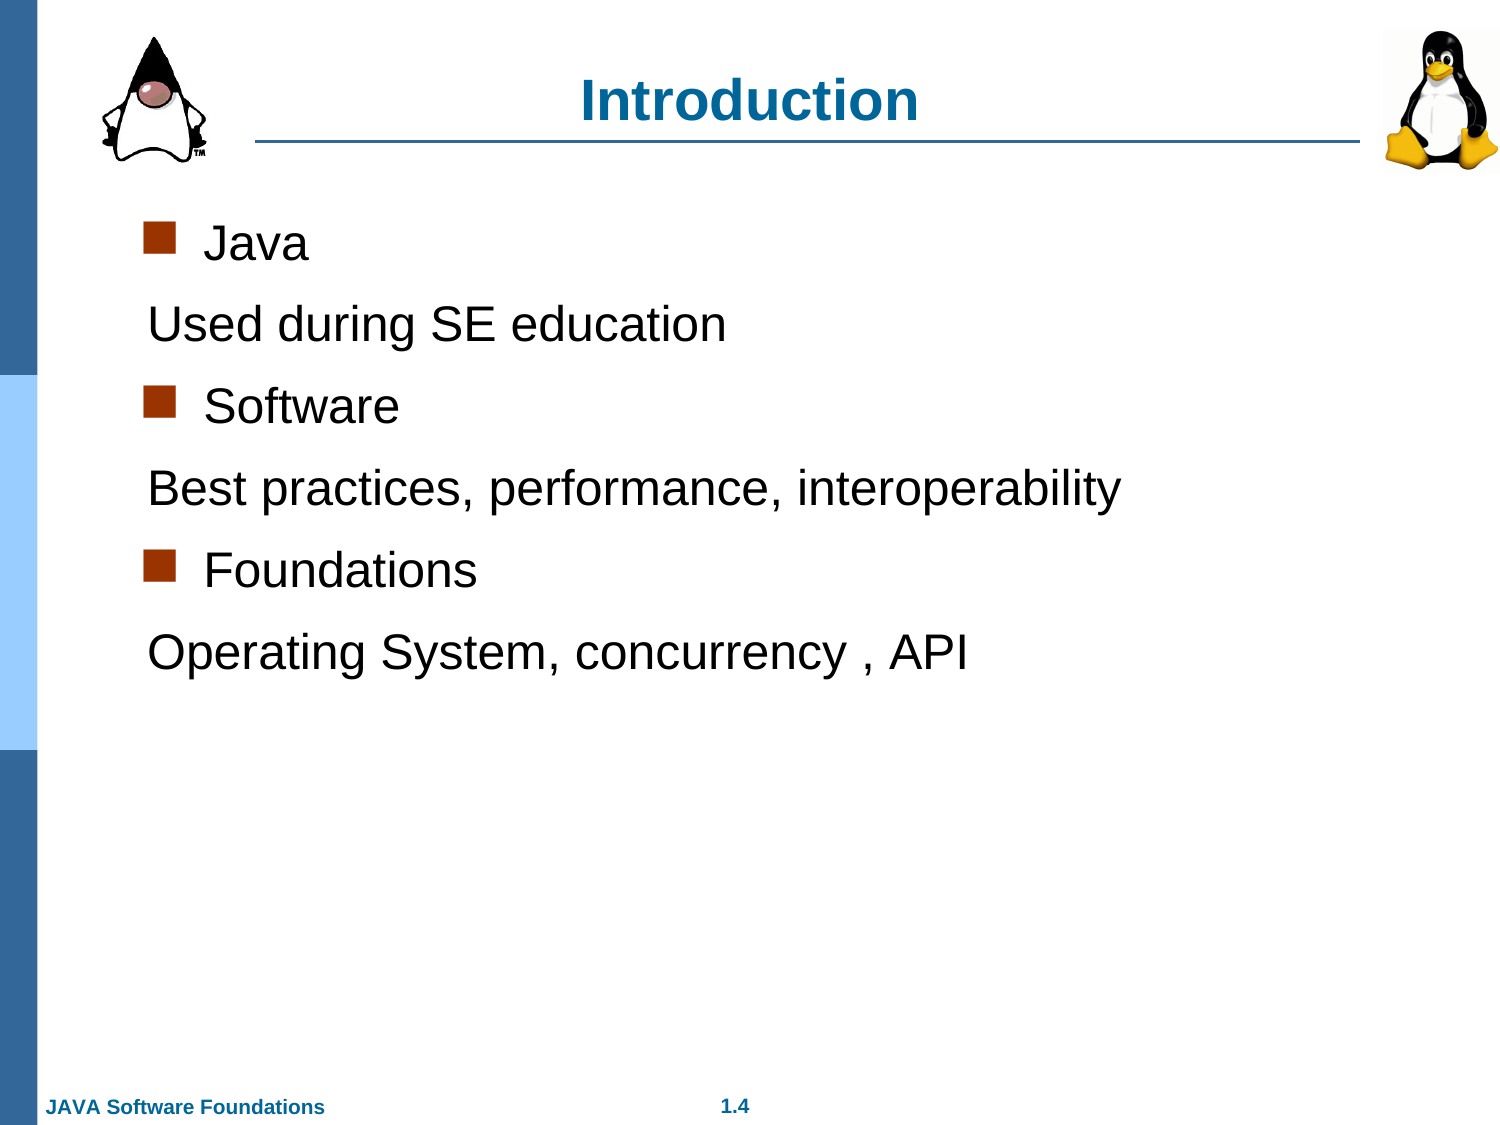

# Introduction
Java
Used during SE education
Software
Best practices, performance, interoperability
Foundations
Operating System, concurrency , API